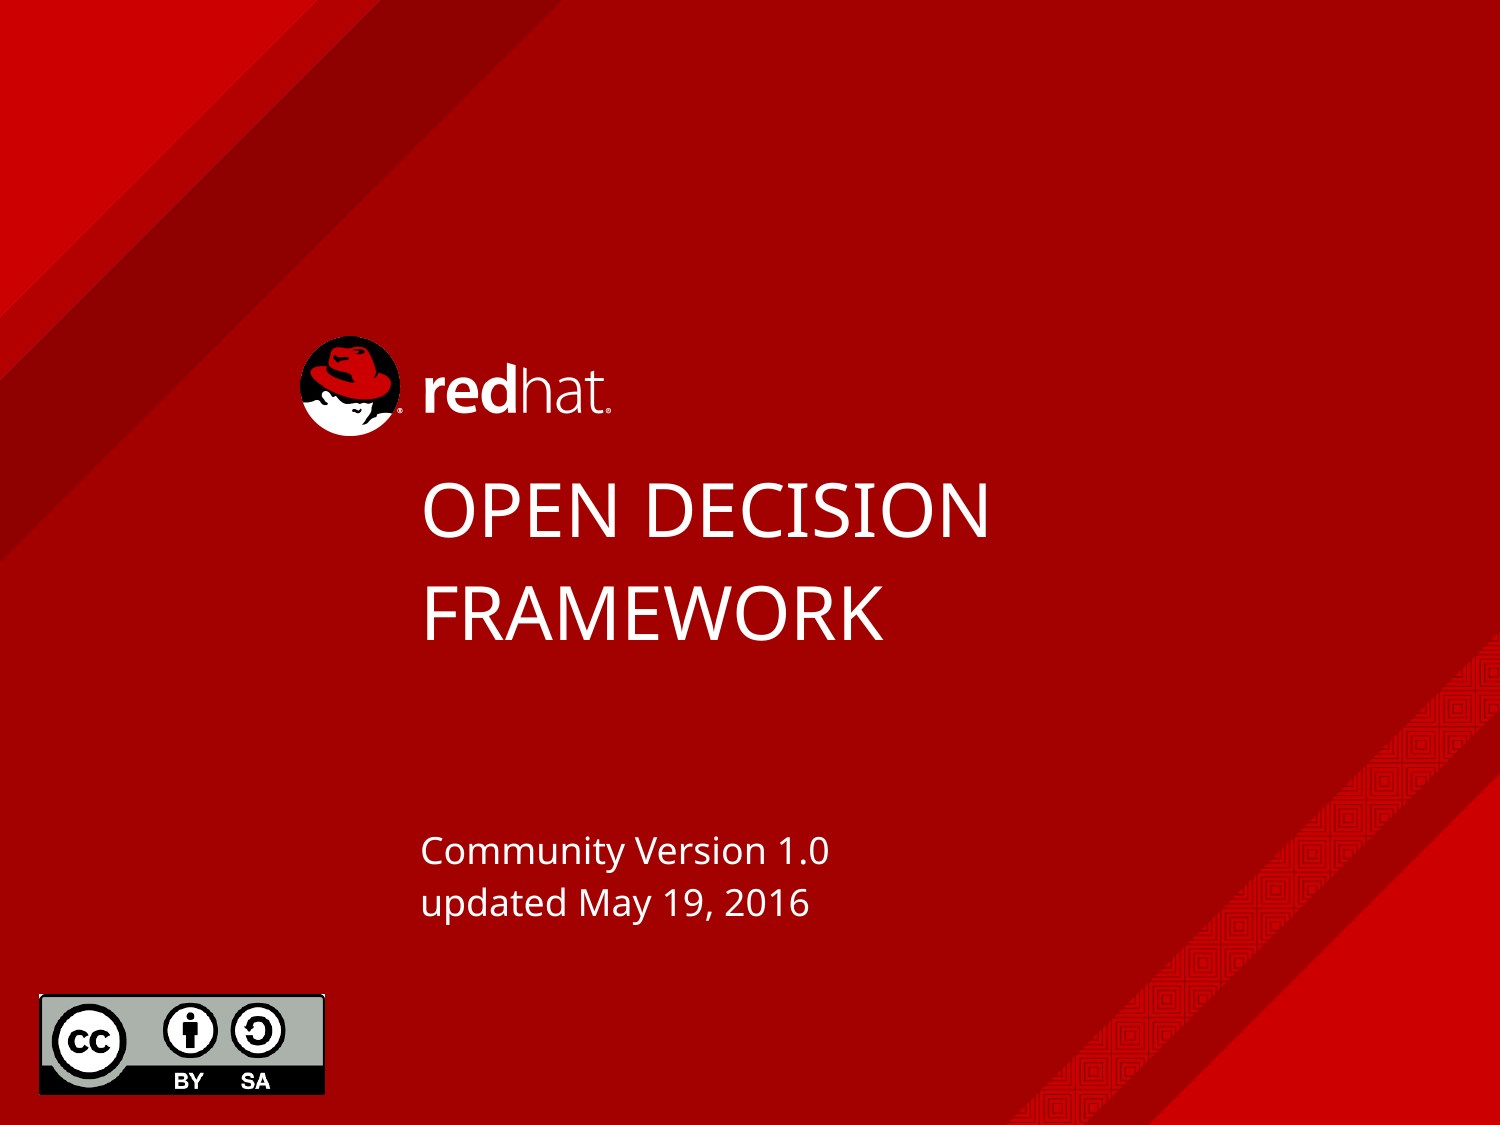

# OPEN DECISION FRAMEWORK
Community Version 1.0
updated May 19, 2016